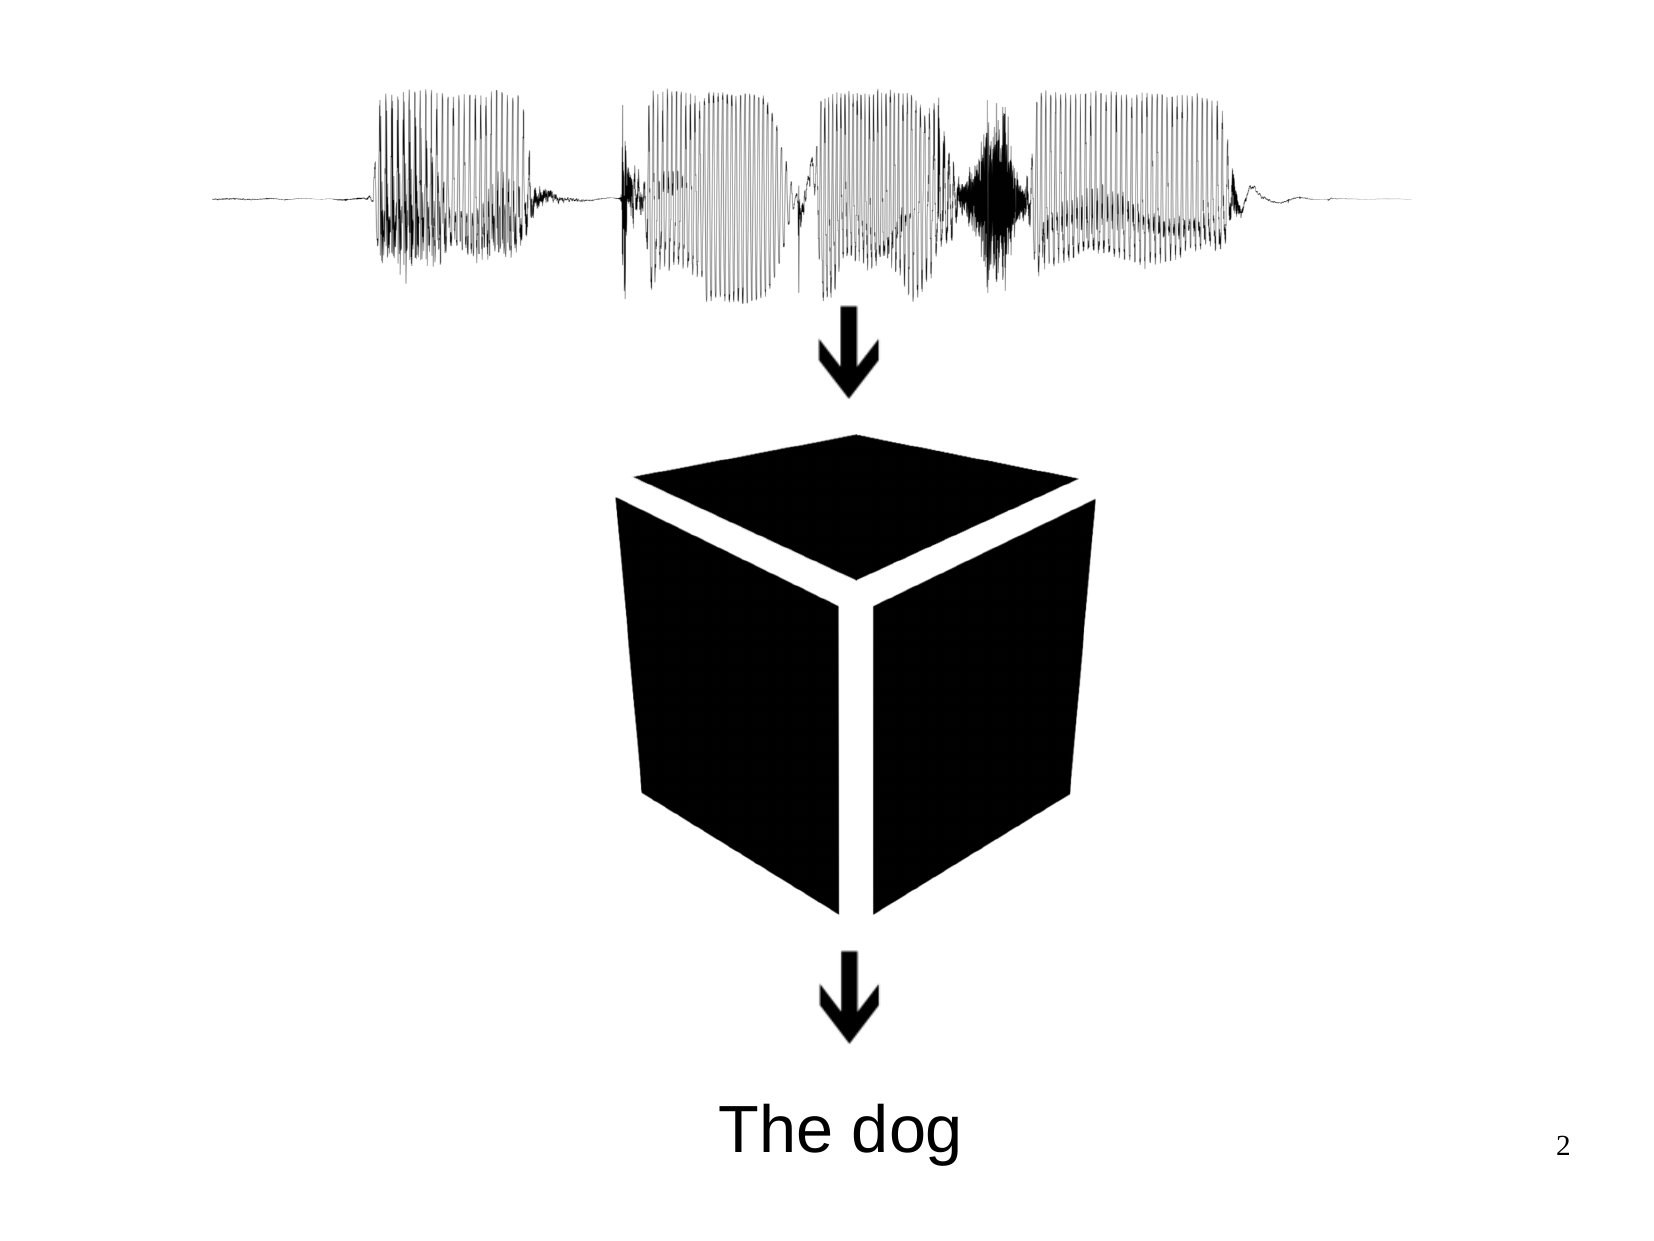

# T th uh d ah g
 The dog
2